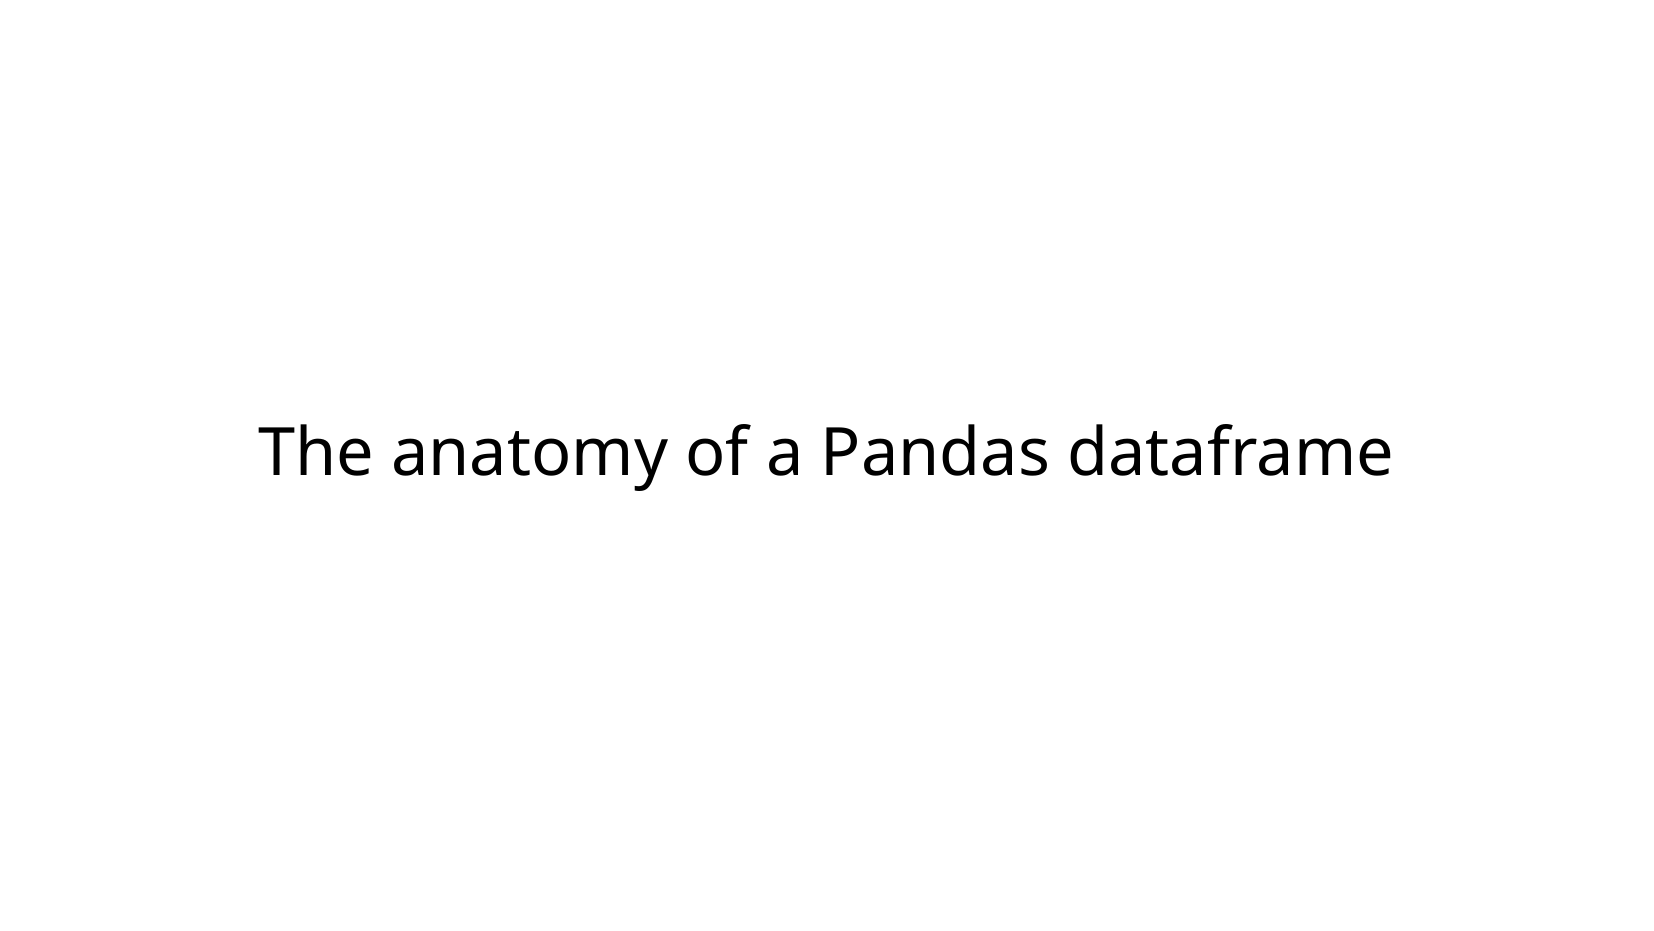

#
The anatomy of a Pandas dataframe